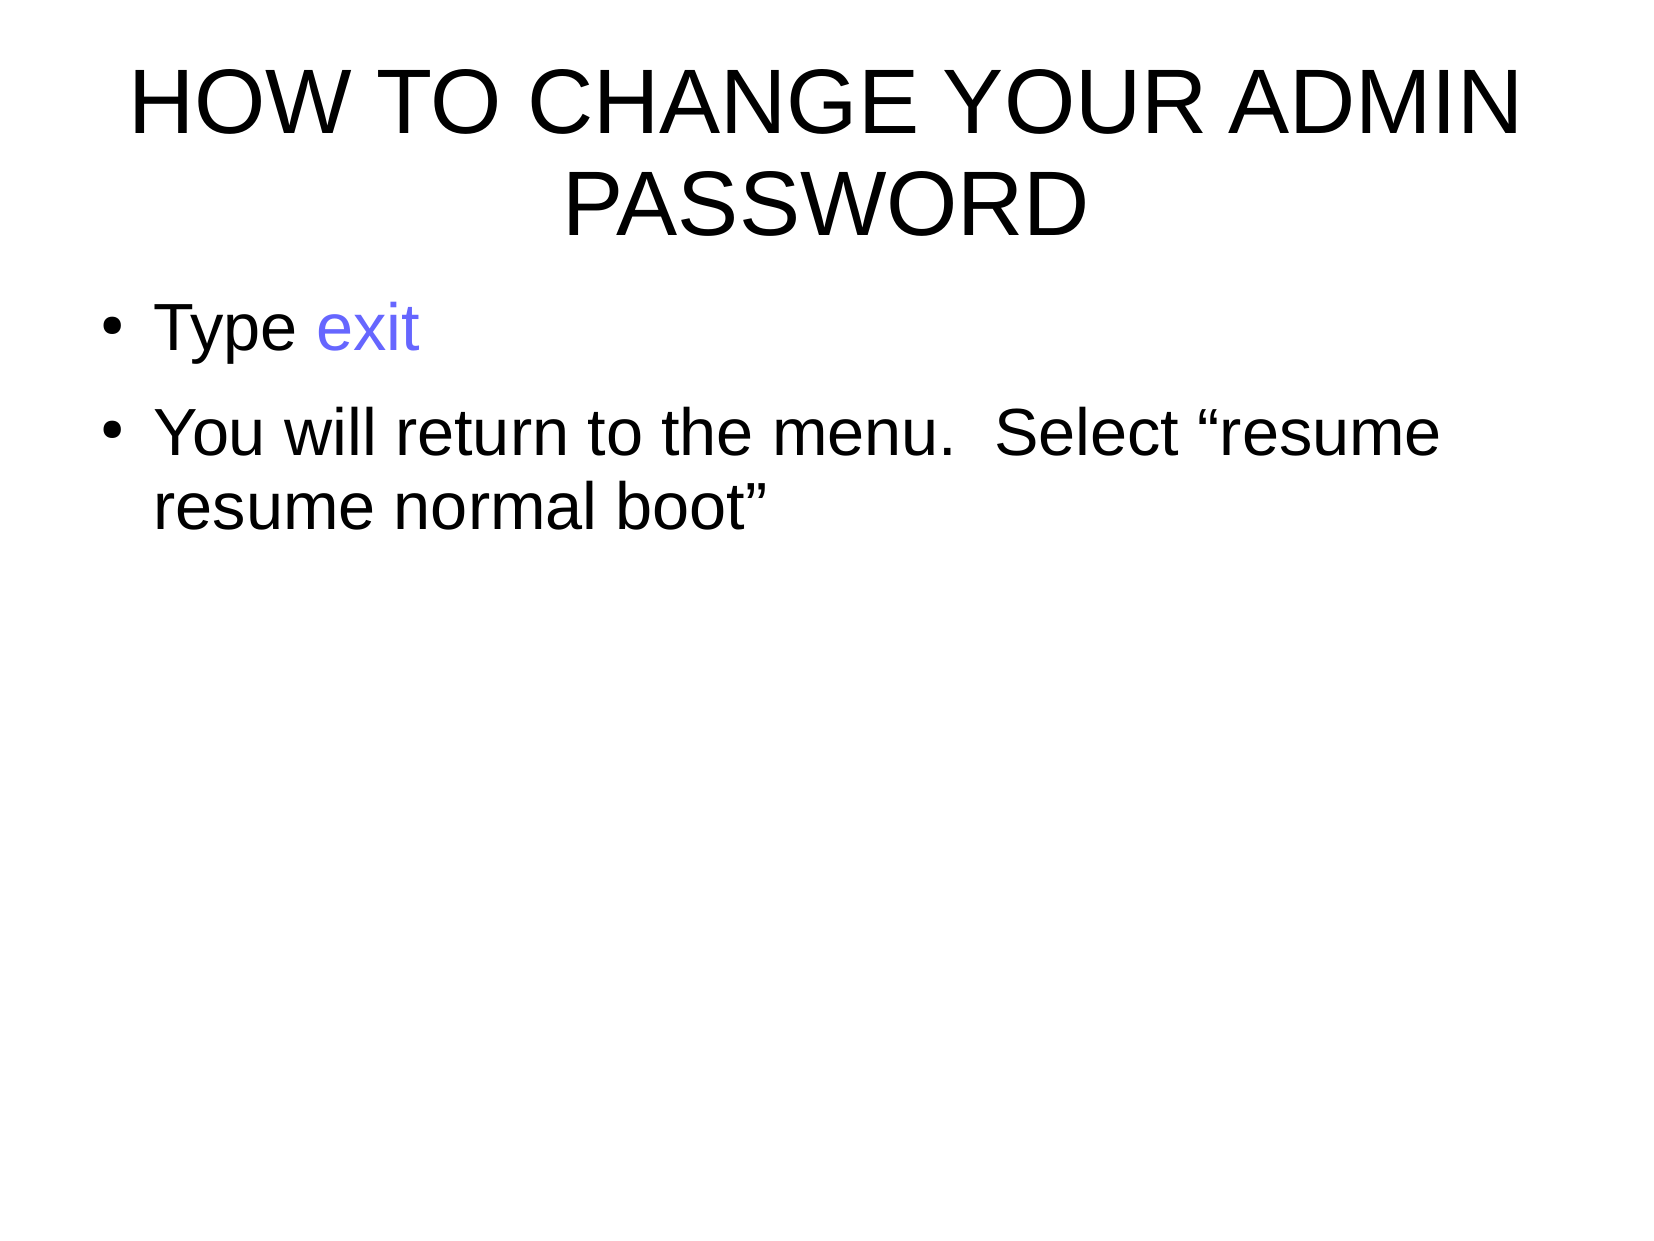

# HOW TO CHANGE YOUR ADMIN PASSWORD
Type exit
You will return to the menu. Select “resume resume normal boot”